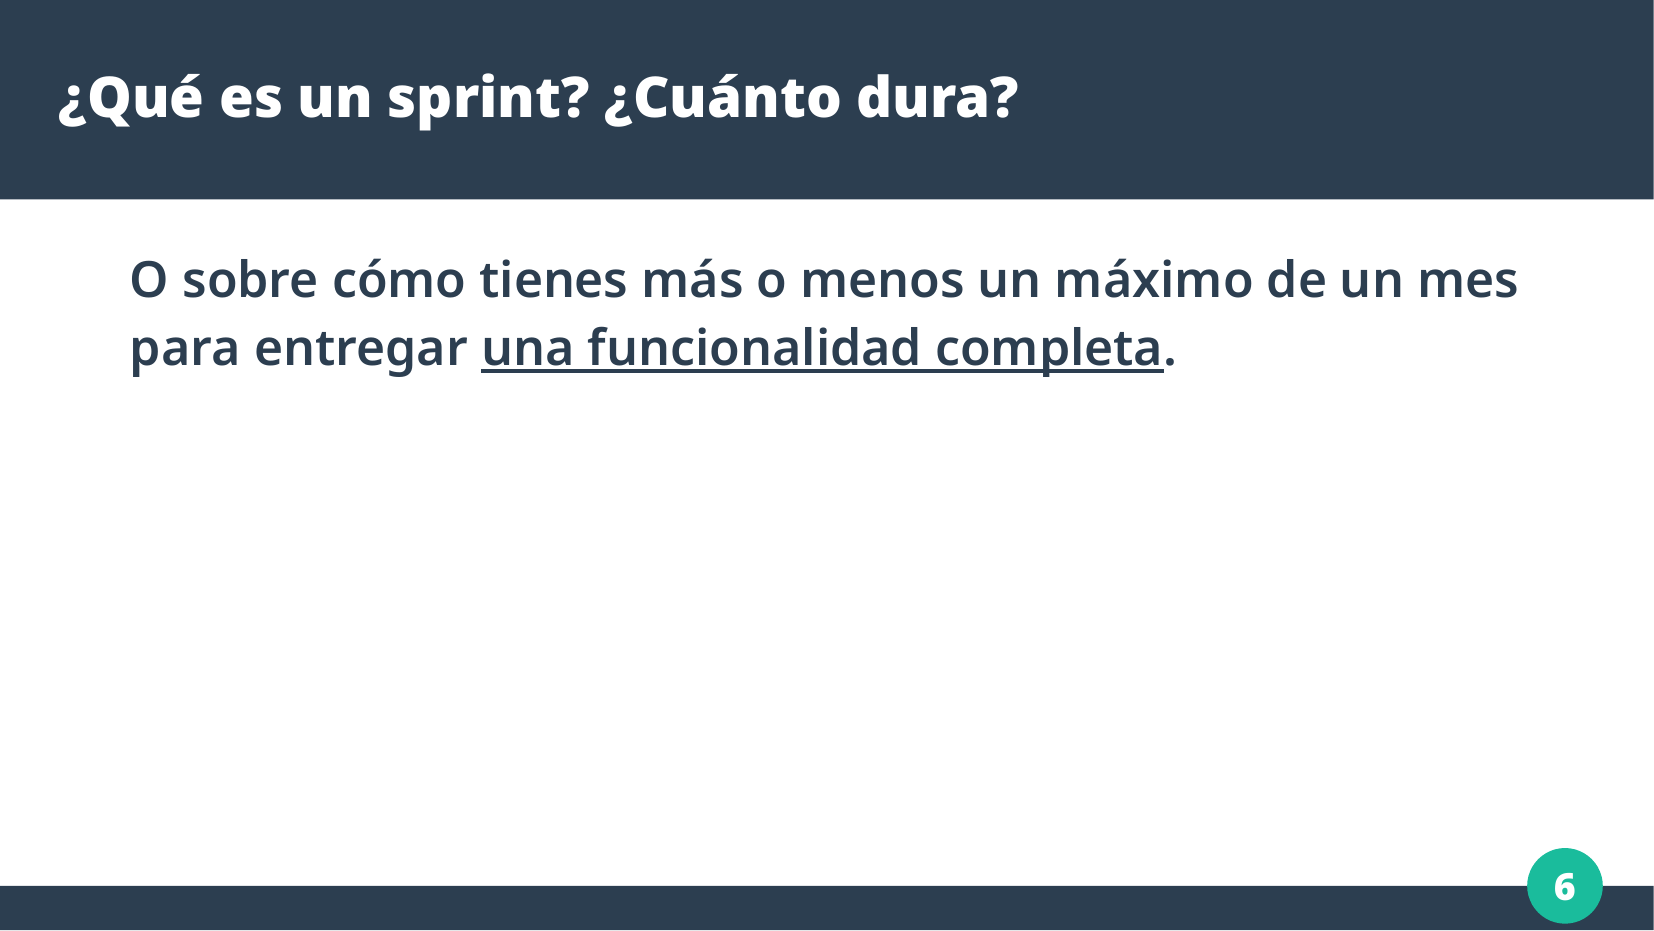

# ¿Qué es un sprint? ¿Cuánto dura?
O sobre cómo tienes más o menos un máximo de un mes para entregar una funcionalidad completa.